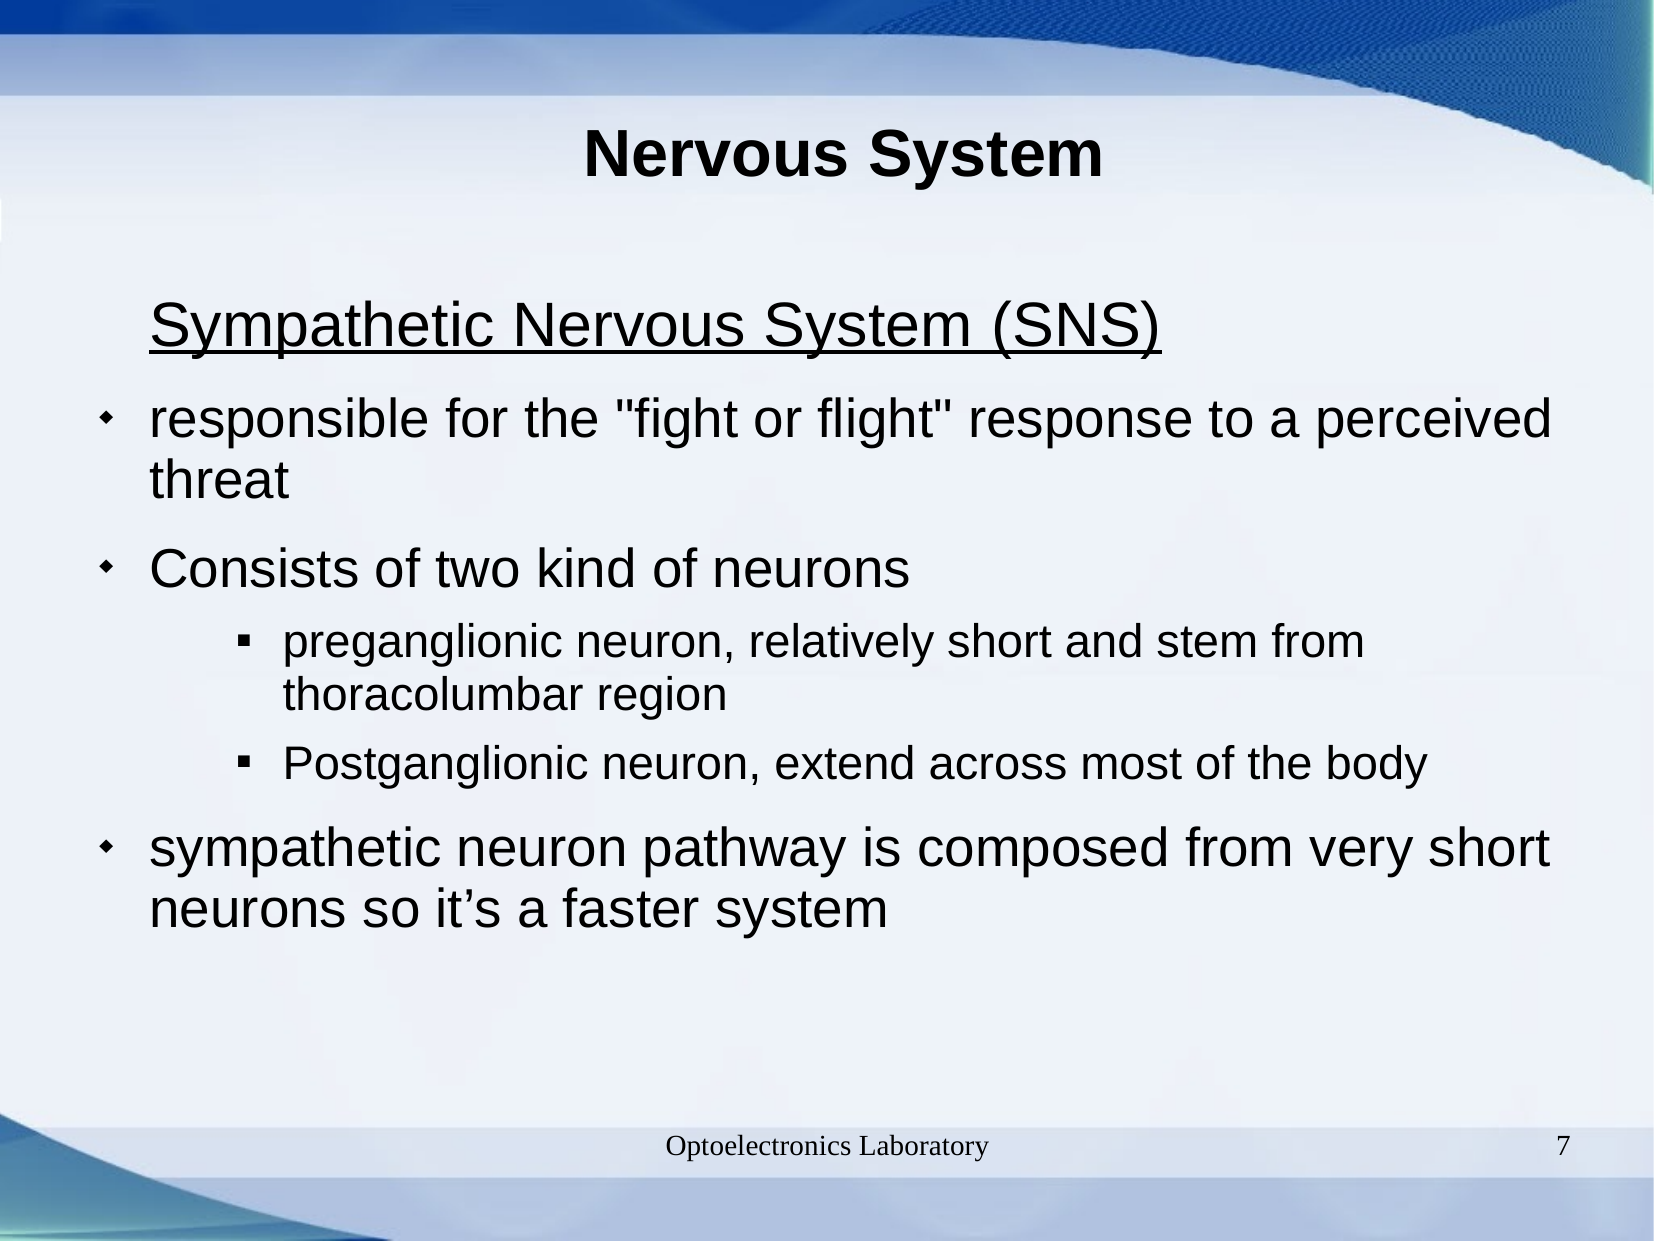

# Nervous System
Sympathetic Nervous System (SNS)
responsible for the "fight or flight" response to a perceived threat
Consists of two kind of neurons
preganglionic neuron, relatively short and stem from thoracolumbar region
Postganglionic neuron, extend across most of the body
sympathetic neuron pathway is composed from very short neurons so it’s a faster system
Optoelectronics Laboratory
7